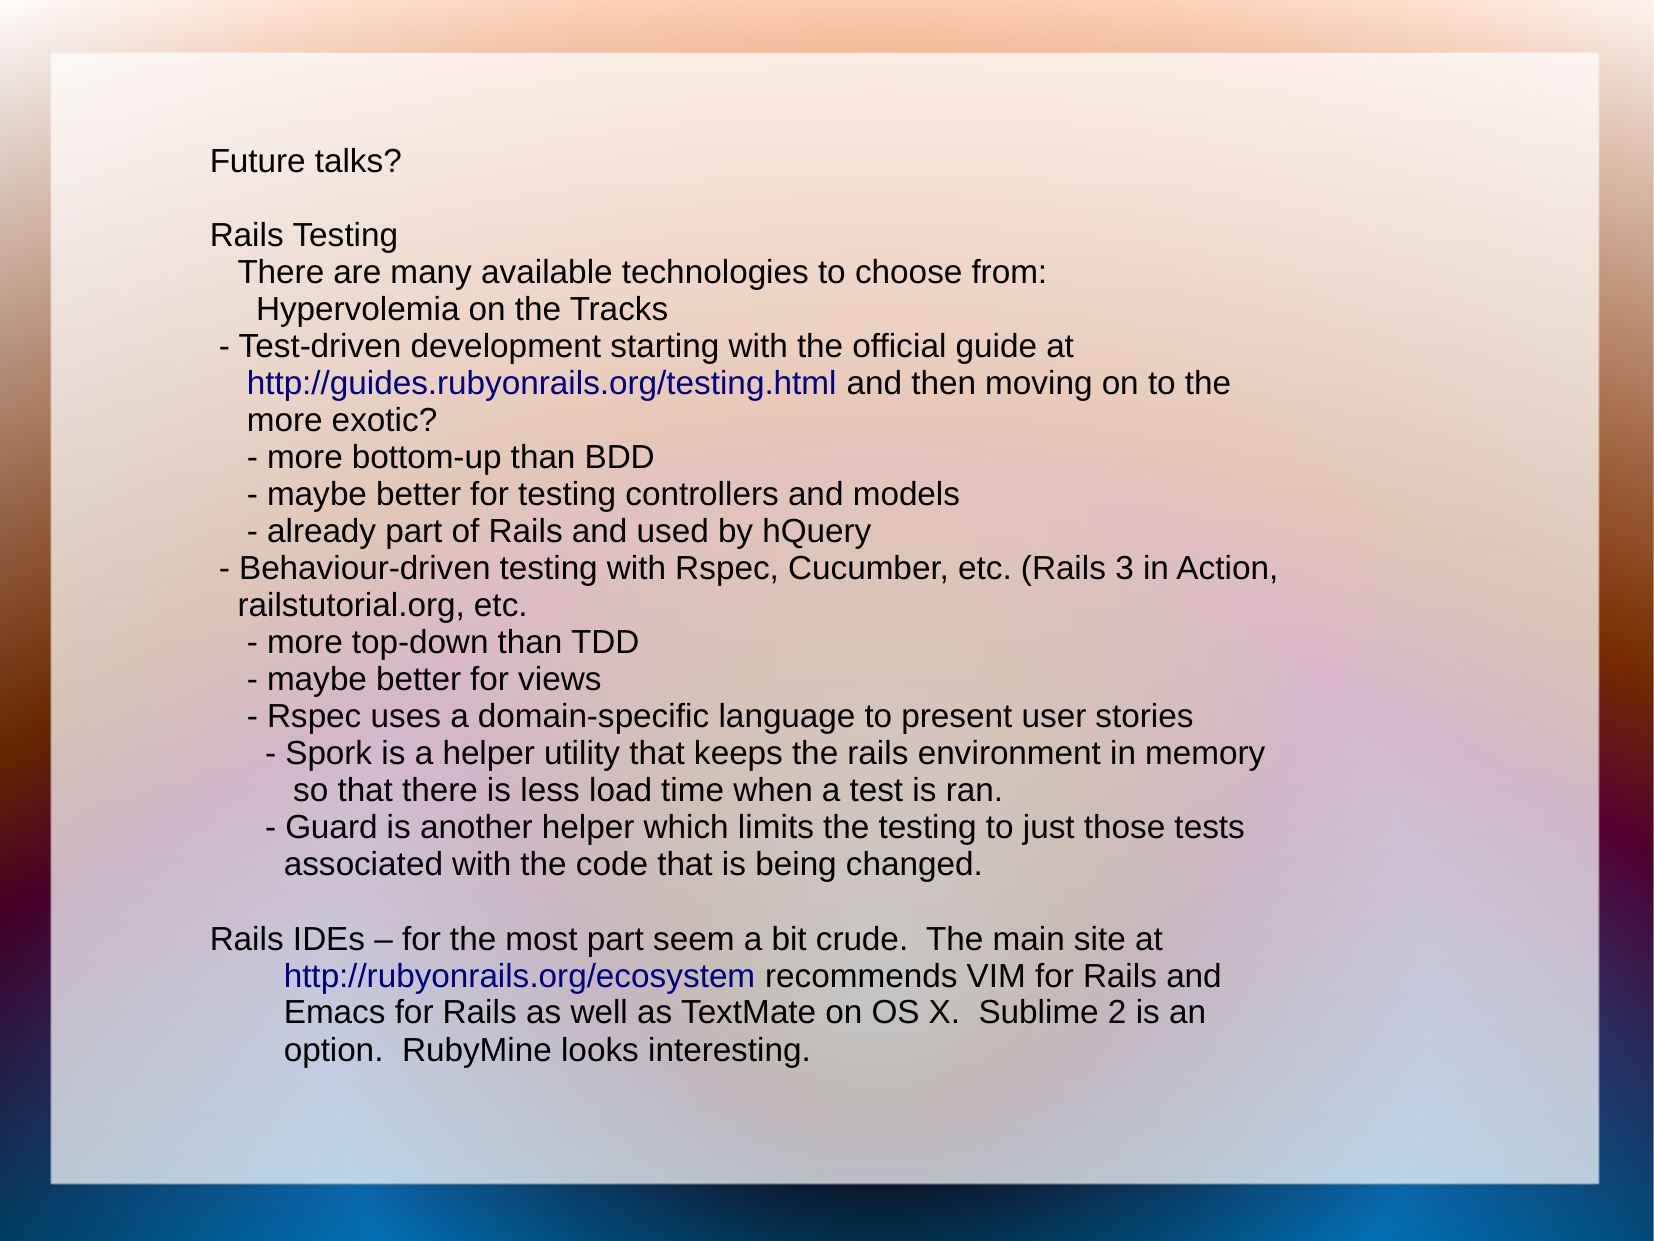

Future talks?
Rails Testing
 There are many available technologies to choose from:
 Hypervolemia on the Tracks
 - Test-driven development starting with the official guide at
 http://guides.rubyonrails.org/testing.html and then moving on to the
 more exotic?
 - more bottom-up than BDD
 - maybe better for testing controllers and models
 - already part of Rails and used by hQuery
 - Behaviour-driven testing with Rspec, Cucumber, etc. (Rails 3 in Action,
 railstutorial.org, etc.
 - more top-down than TDD
 - maybe better for views
 - Rspec uses a domain-specific language to present user stories
 - Spork is a helper utility that keeps the rails environment in memory
 so that there is less load time when a test is ran.
 - Guard is another helper which limits the testing to just those tests
 associated with the code that is being changed.
Rails IDEs – for the most part seem a bit crude. The main site at
 http://rubyonrails.org/ecosystem recommends VIM for Rails and
 Emacs for Rails as well as TextMate on OS X. Sublime 2 is an
 option. RubyMine looks interesting.